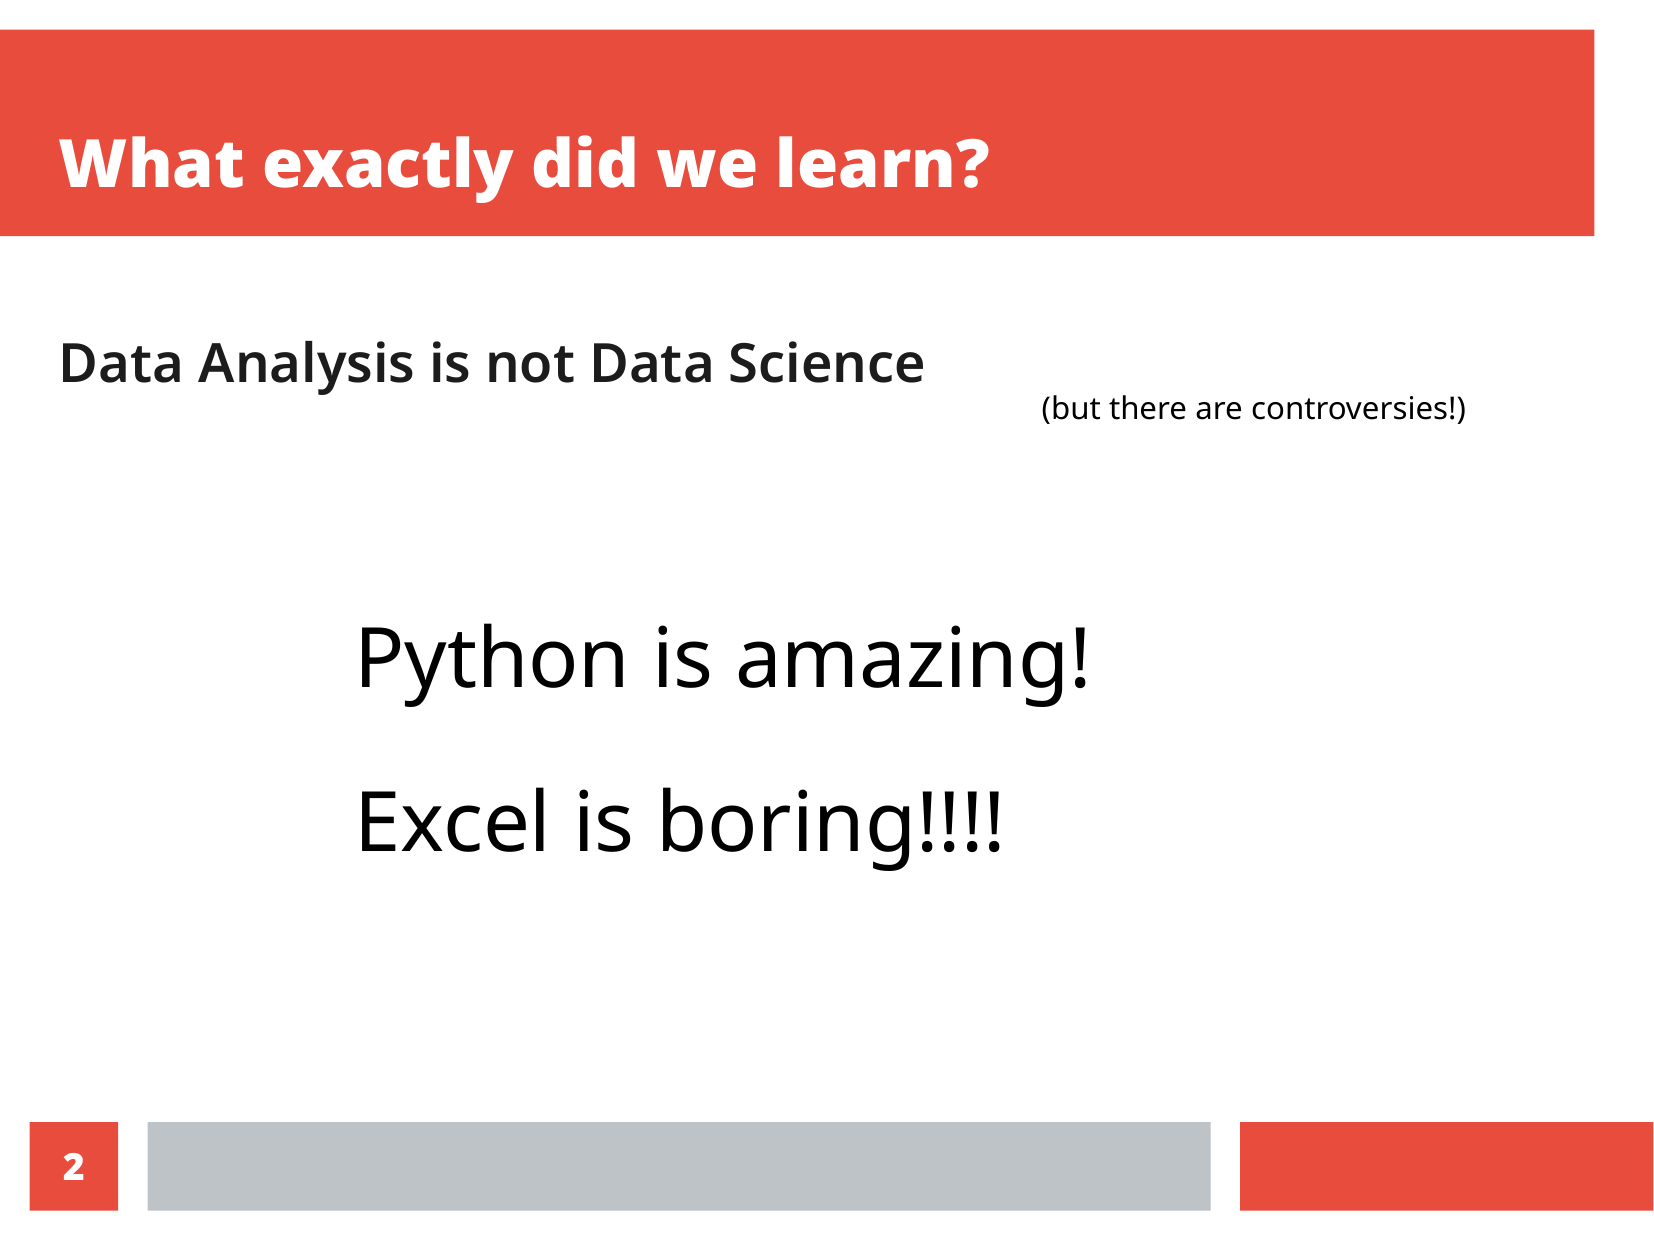

# What exactly did we learn?
Data Analysis is not Data Science
(but there are controversies!)
Python is amazing!
Excel is boring!!!!
2